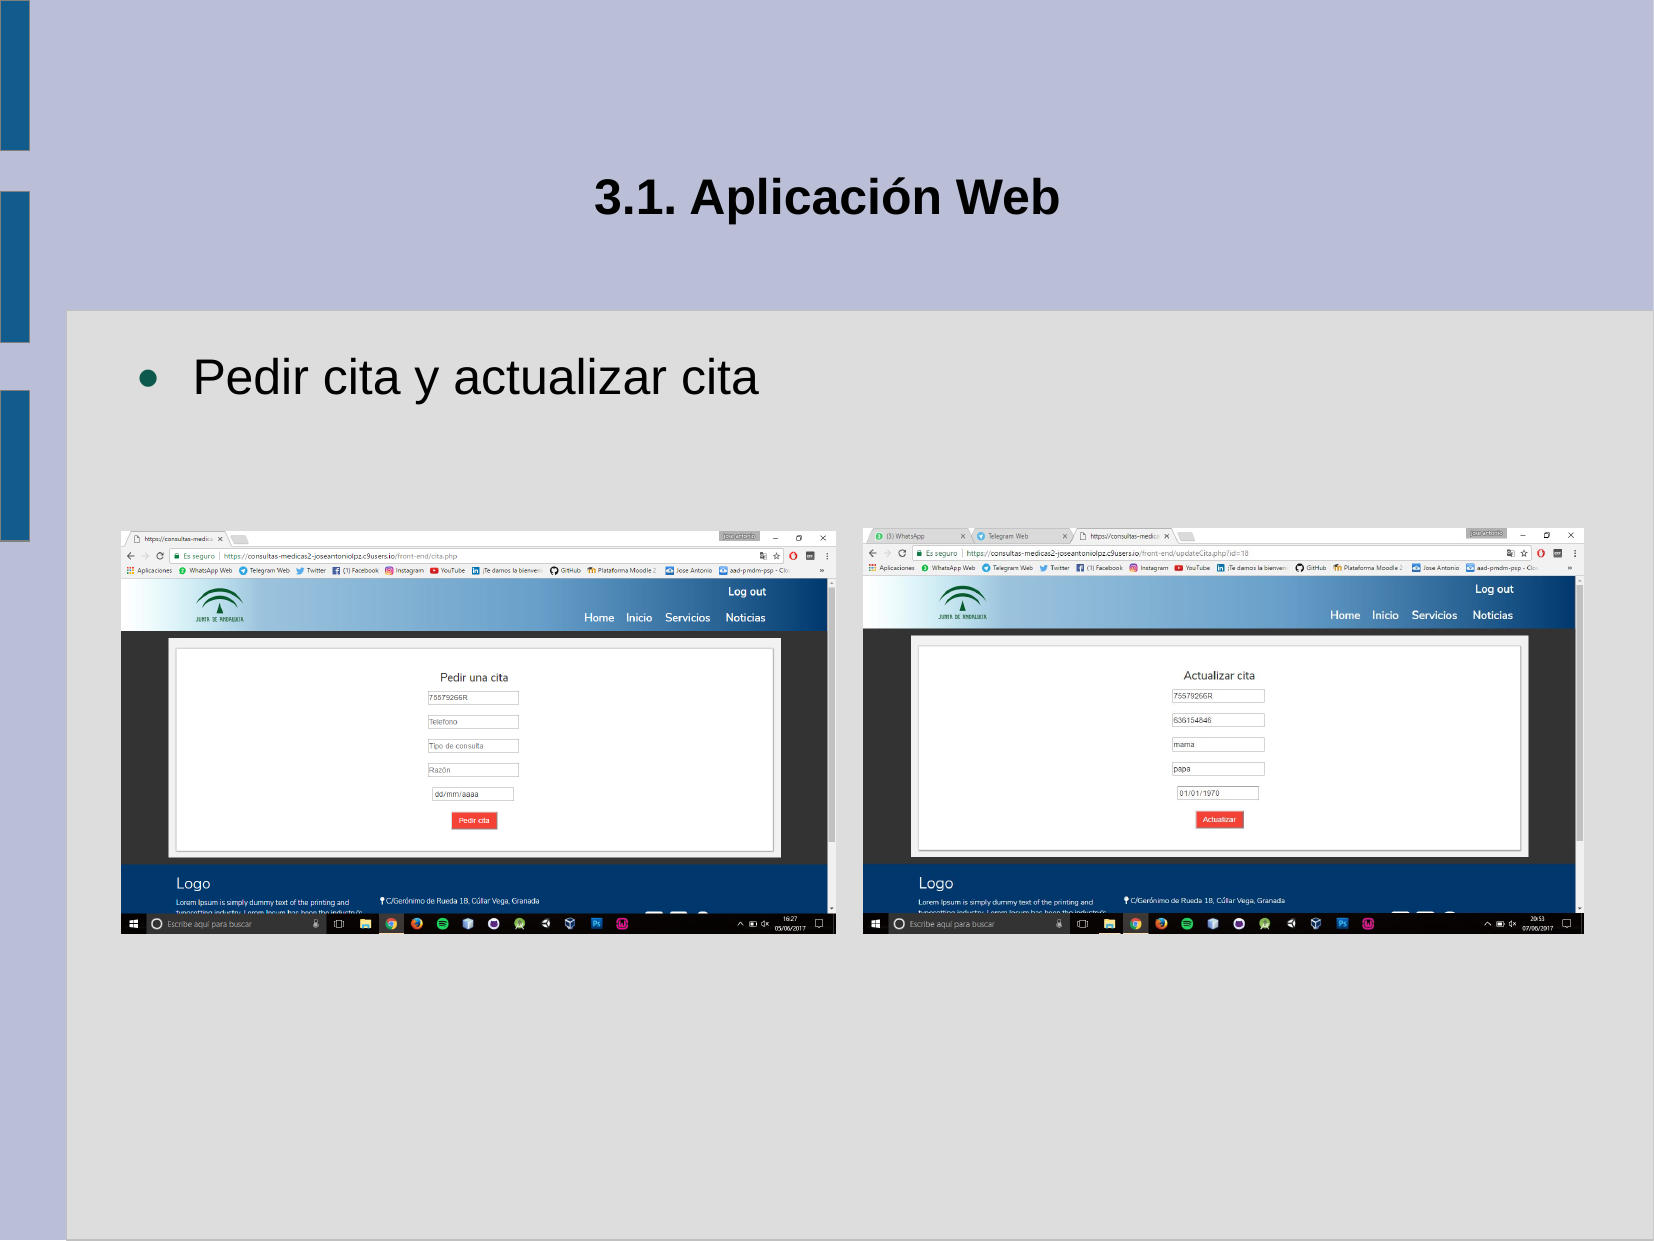

3.1. Aplicación Web
Pedir cita y actualizar cita